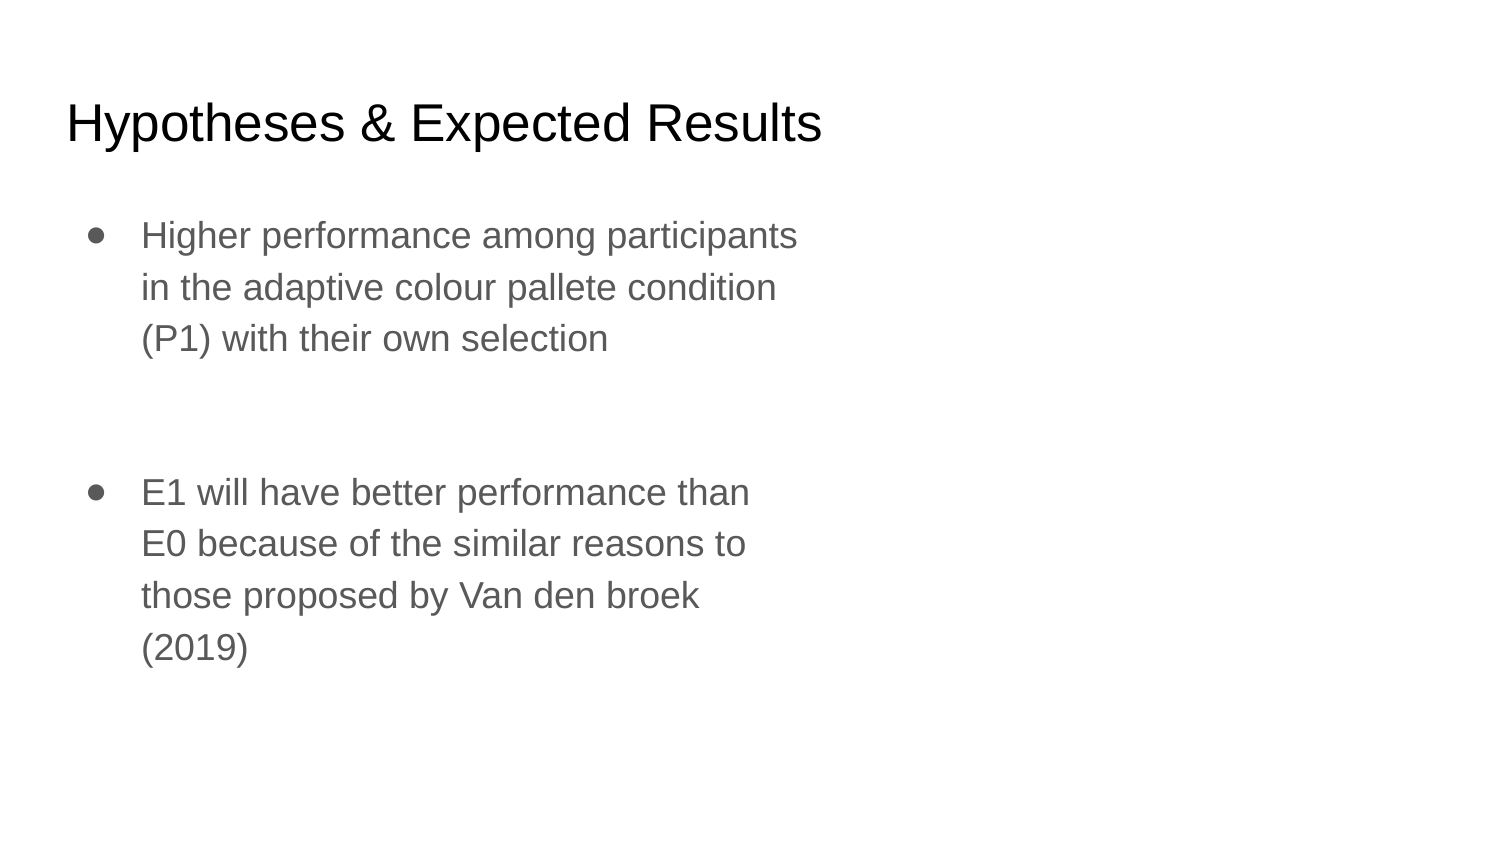

# Hypotheses & Expected Results
Higher performance among participants in the adaptive colour pallete condition (P1) with their own selection
E1 will have better performance than E0 because of the similar reasons to those proposed by Van den broek (2019)